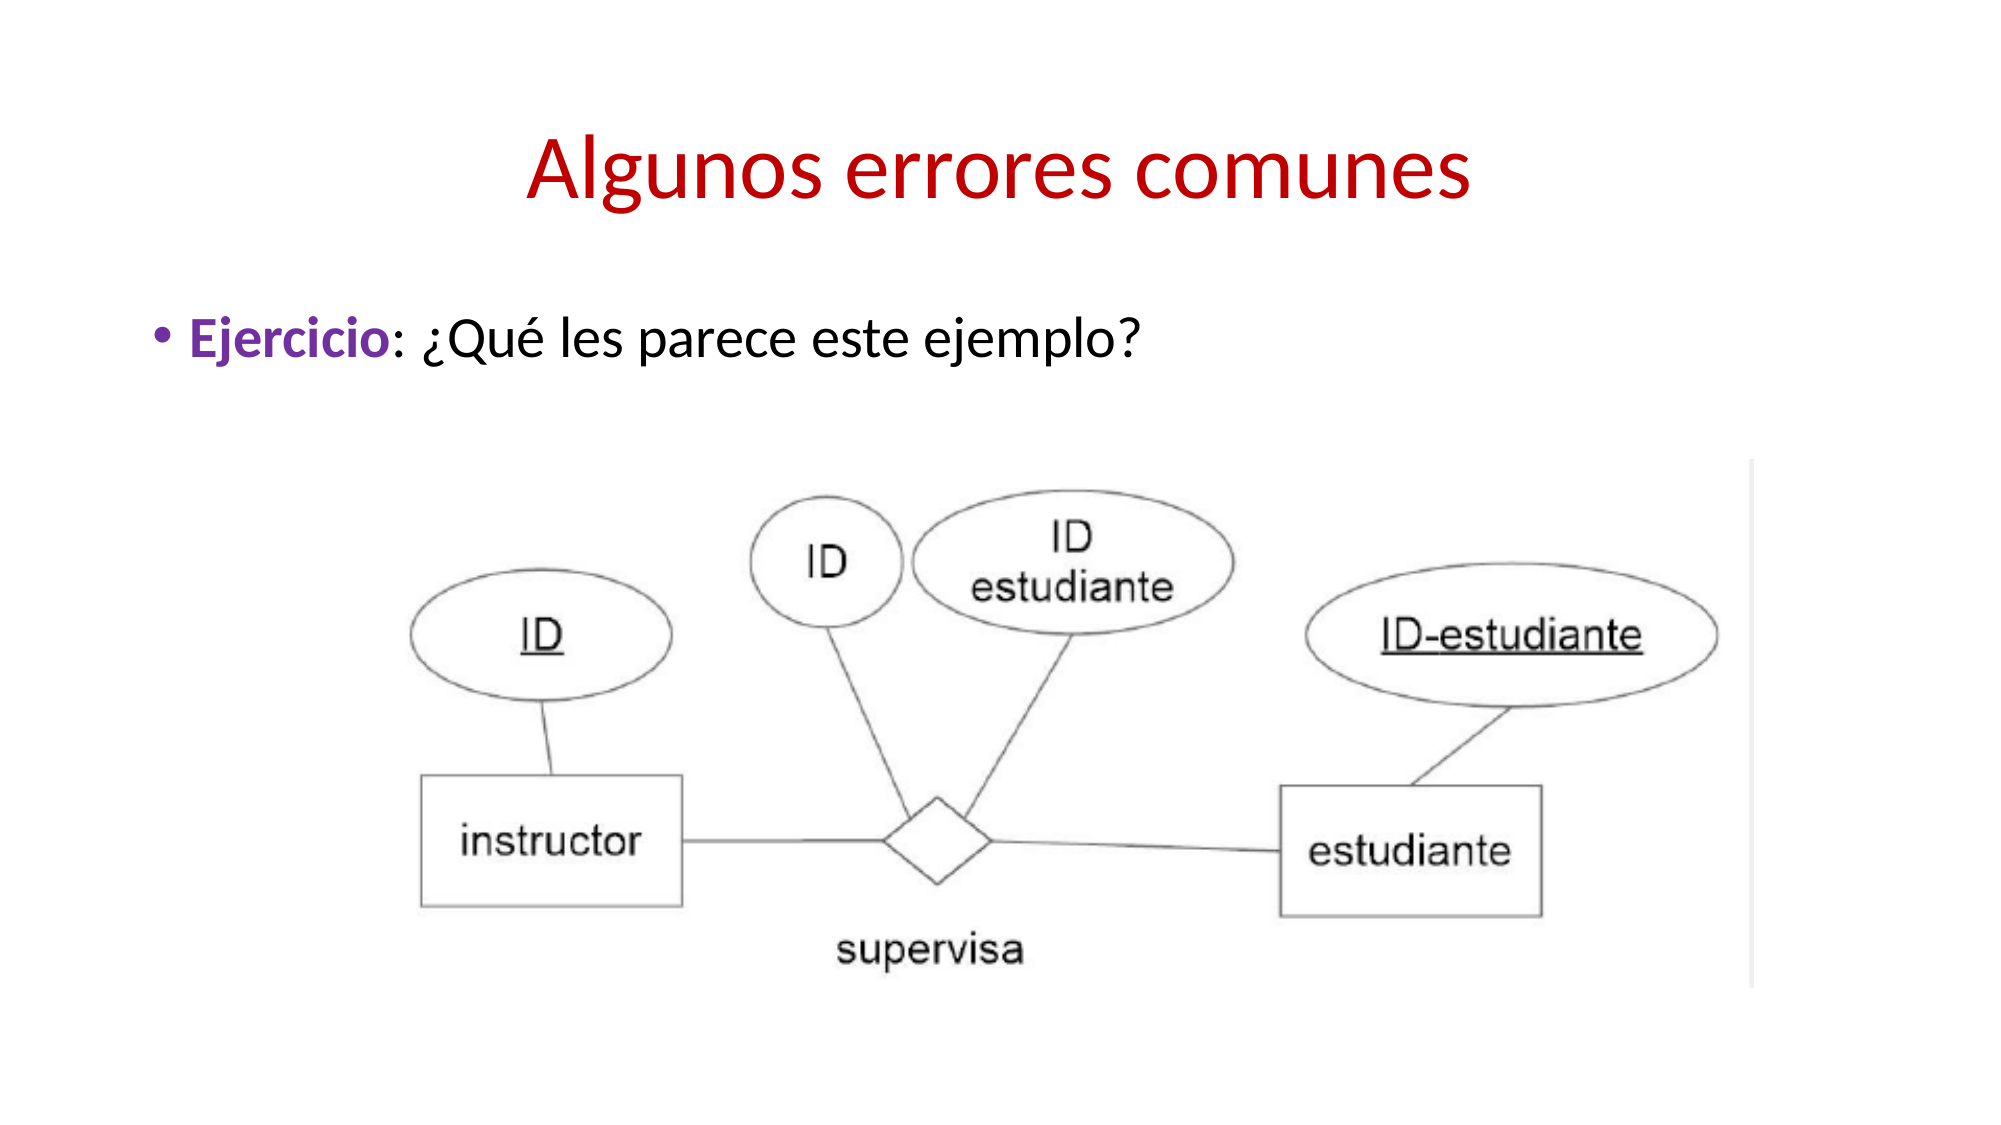

# Algunos errores comunes
Ejercicio: ¿Qué les parece este ejemplo?